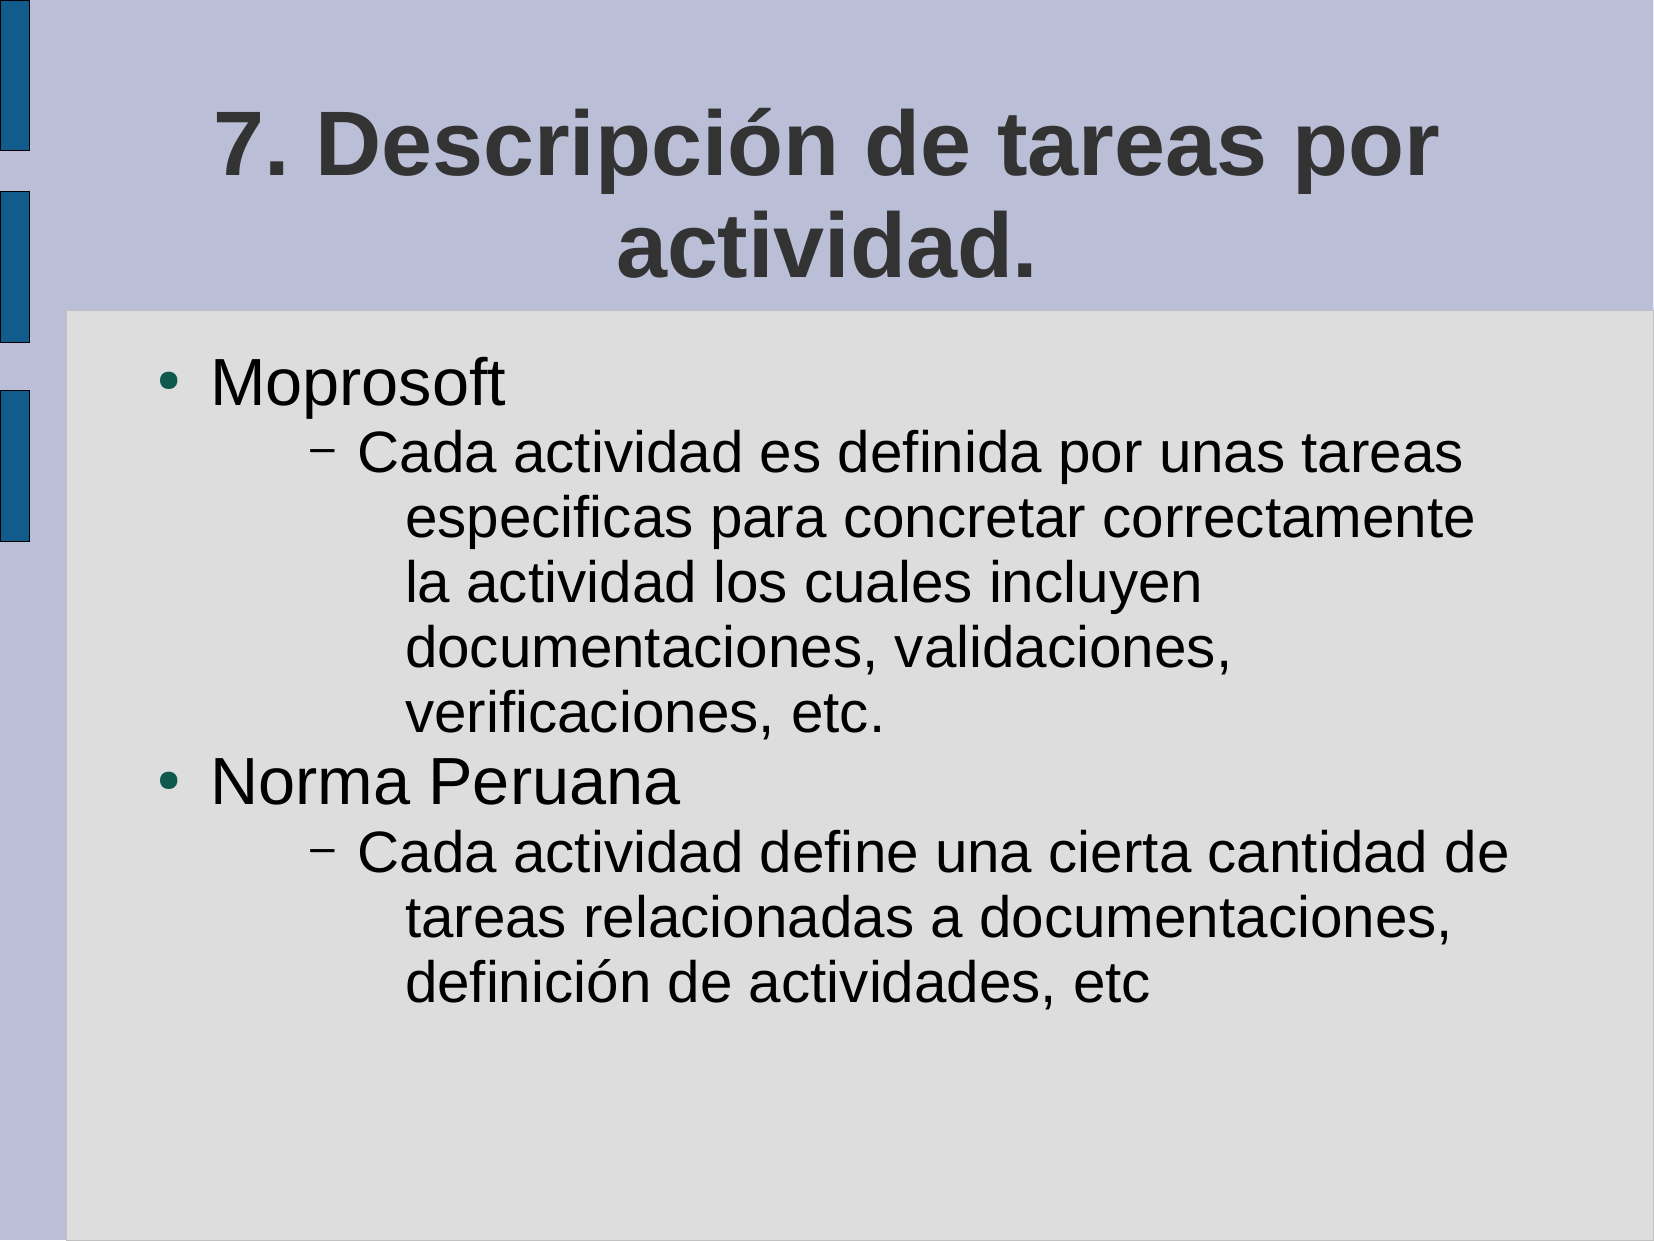

# 7. Descripción de tareas por actividad.
Moprosoft
Cada actividad es definida por unas tareas especificas para concretar correctamente la actividad los cuales incluyen documentaciones, validaciones, verificaciones, etc.
Norma Peruana
Cada actividad define una cierta cantidad de tareas relacionadas a documentaciones, definición de actividades, etc